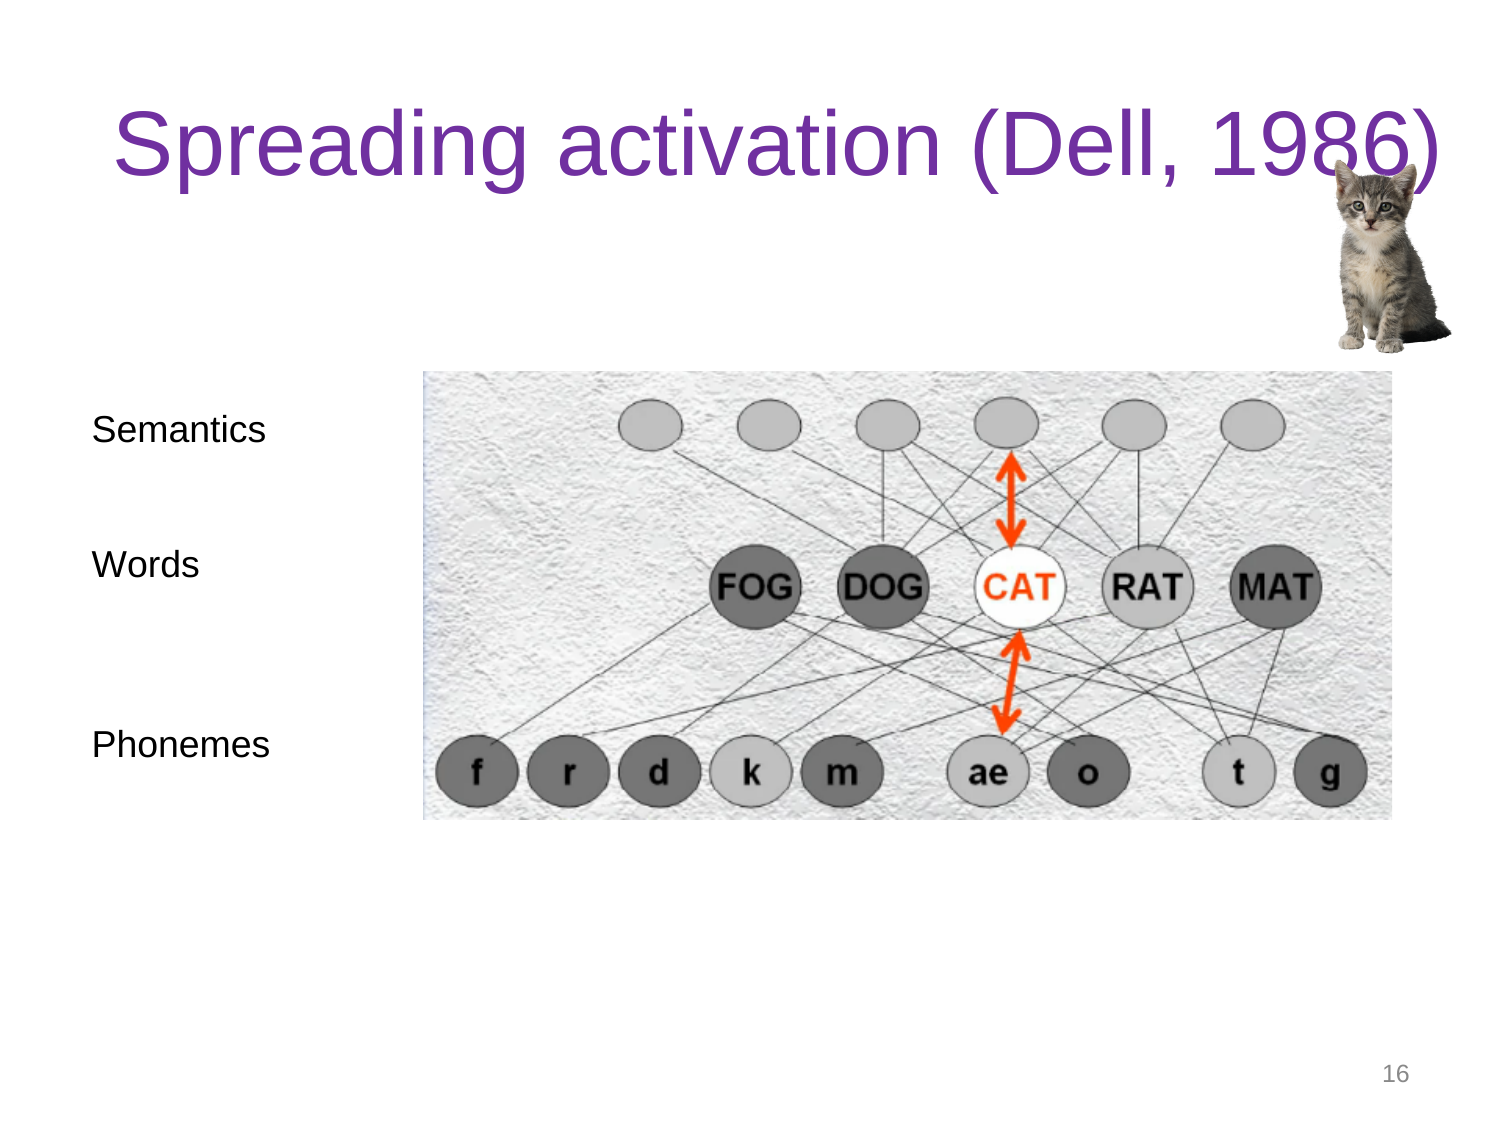

# Spreading activation (Dell, 1986)
Semantics
Words
Phonemes